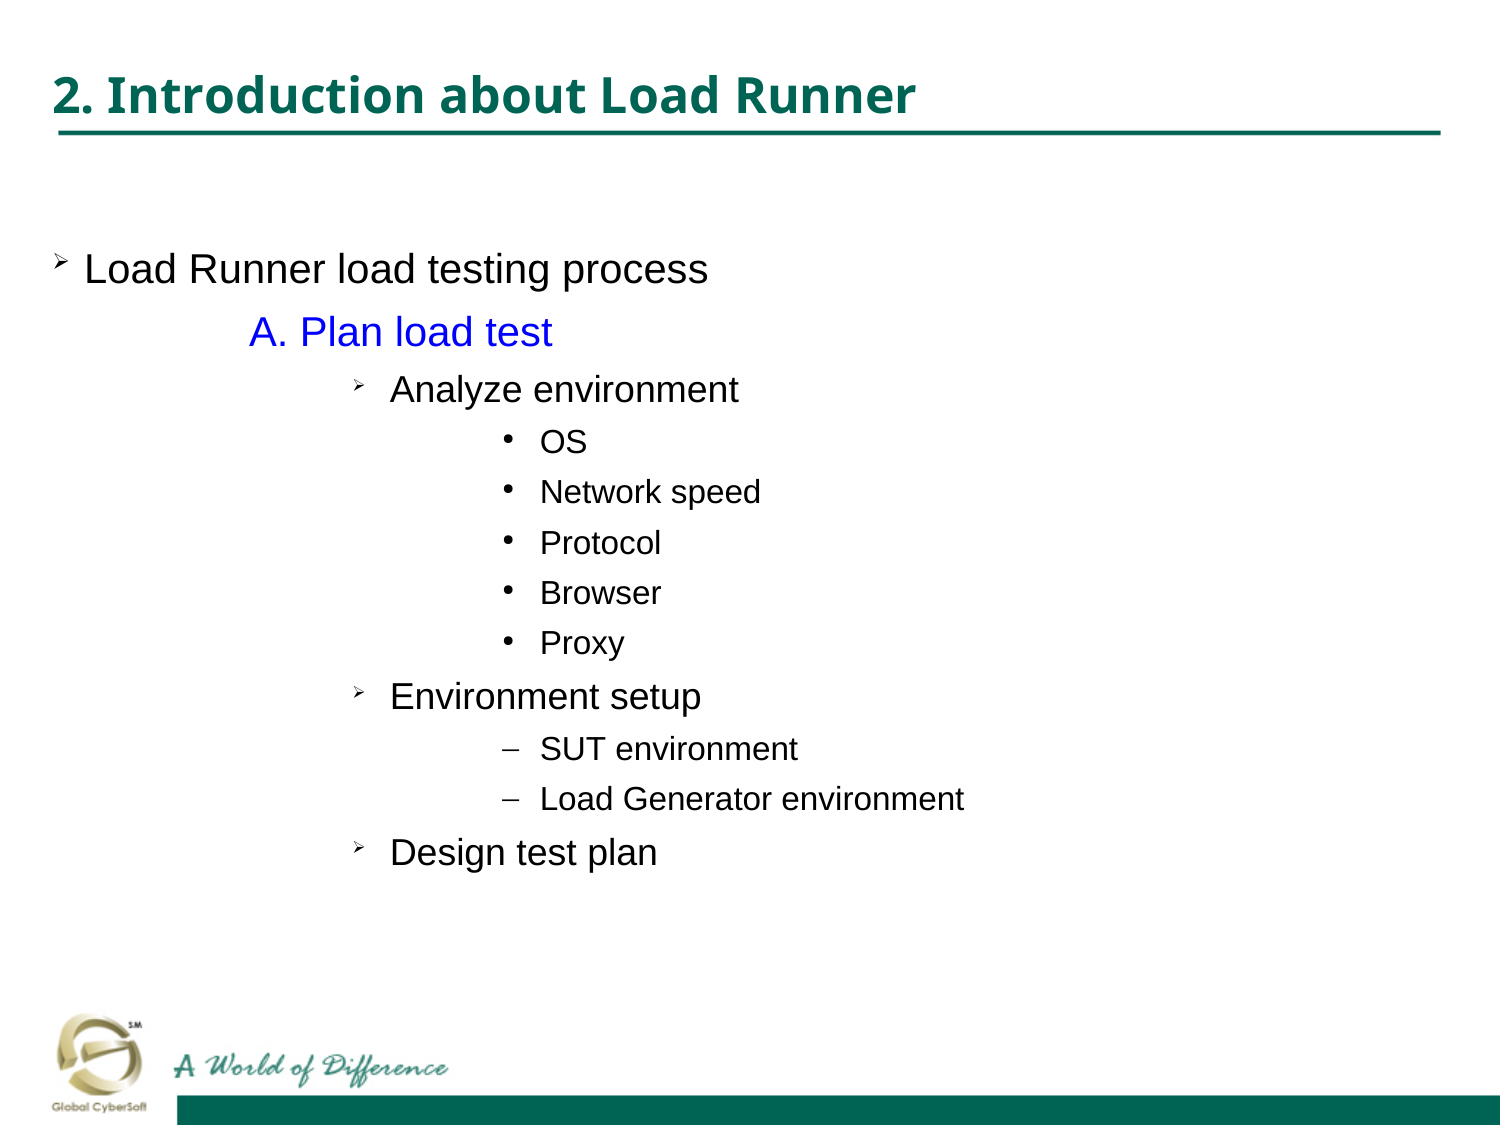

# 2. Introduction about Load Runner
 Load Runner load testing process
A. Plan load test
Analyze environment
OS
Network speed
Protocol
Browser
Proxy
Environment setup
SUT environment
Load Generator environment
Design test plan